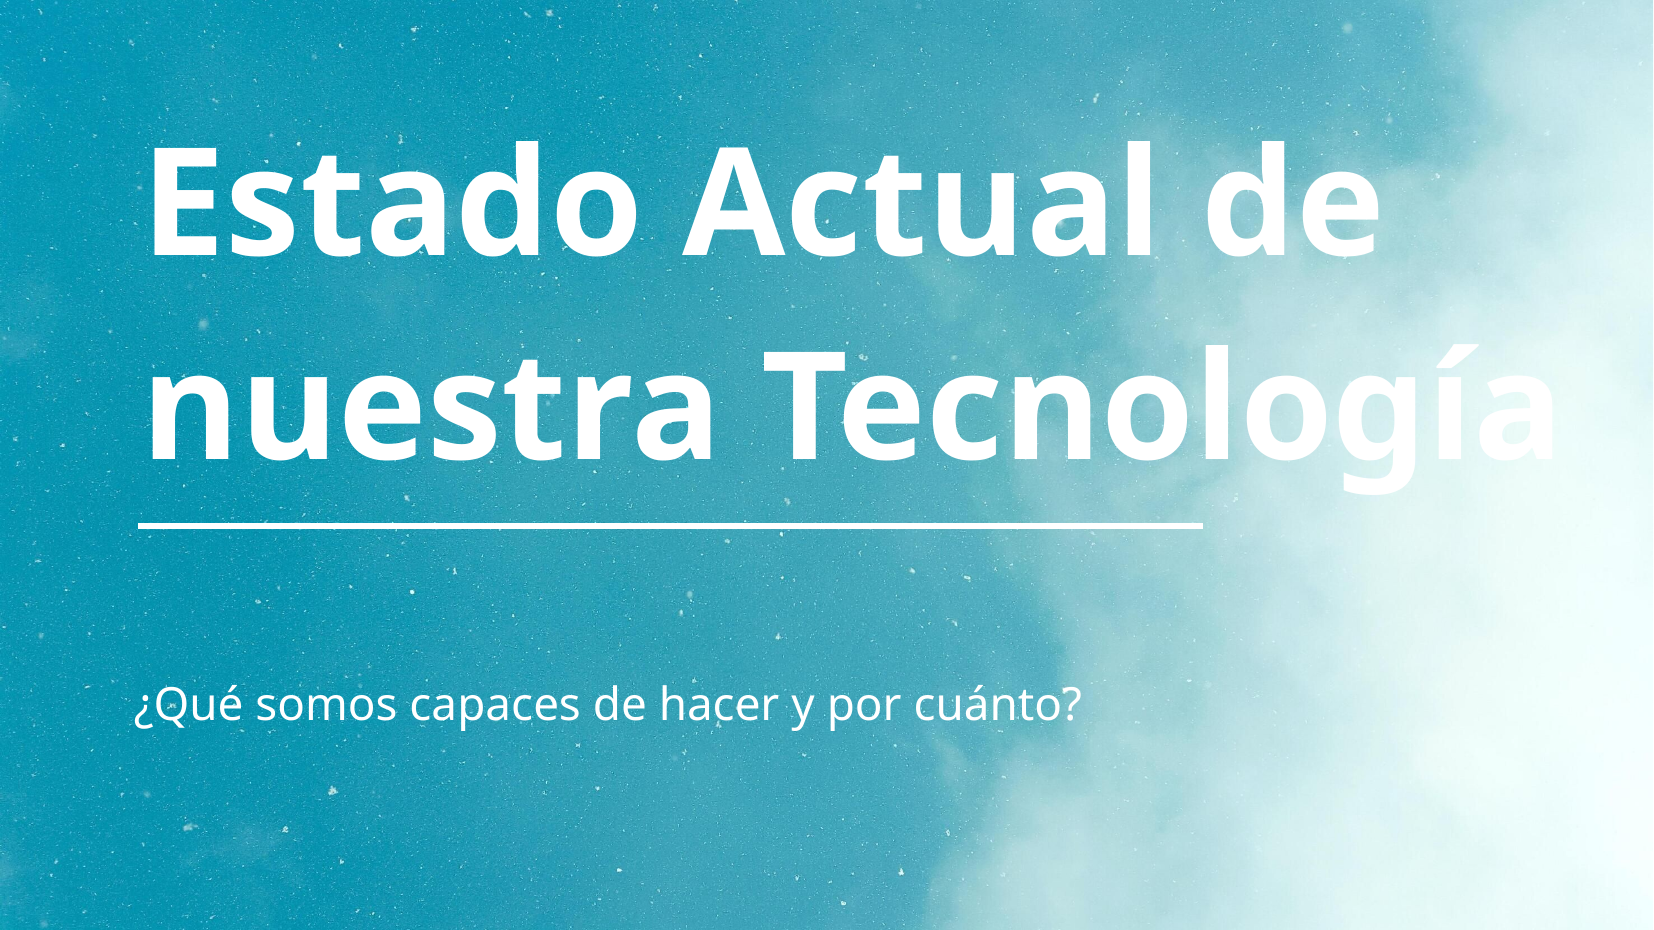

# Estado Actual de nuestra Tecnología
¿Qué somos capaces de hacer y por cuánto?